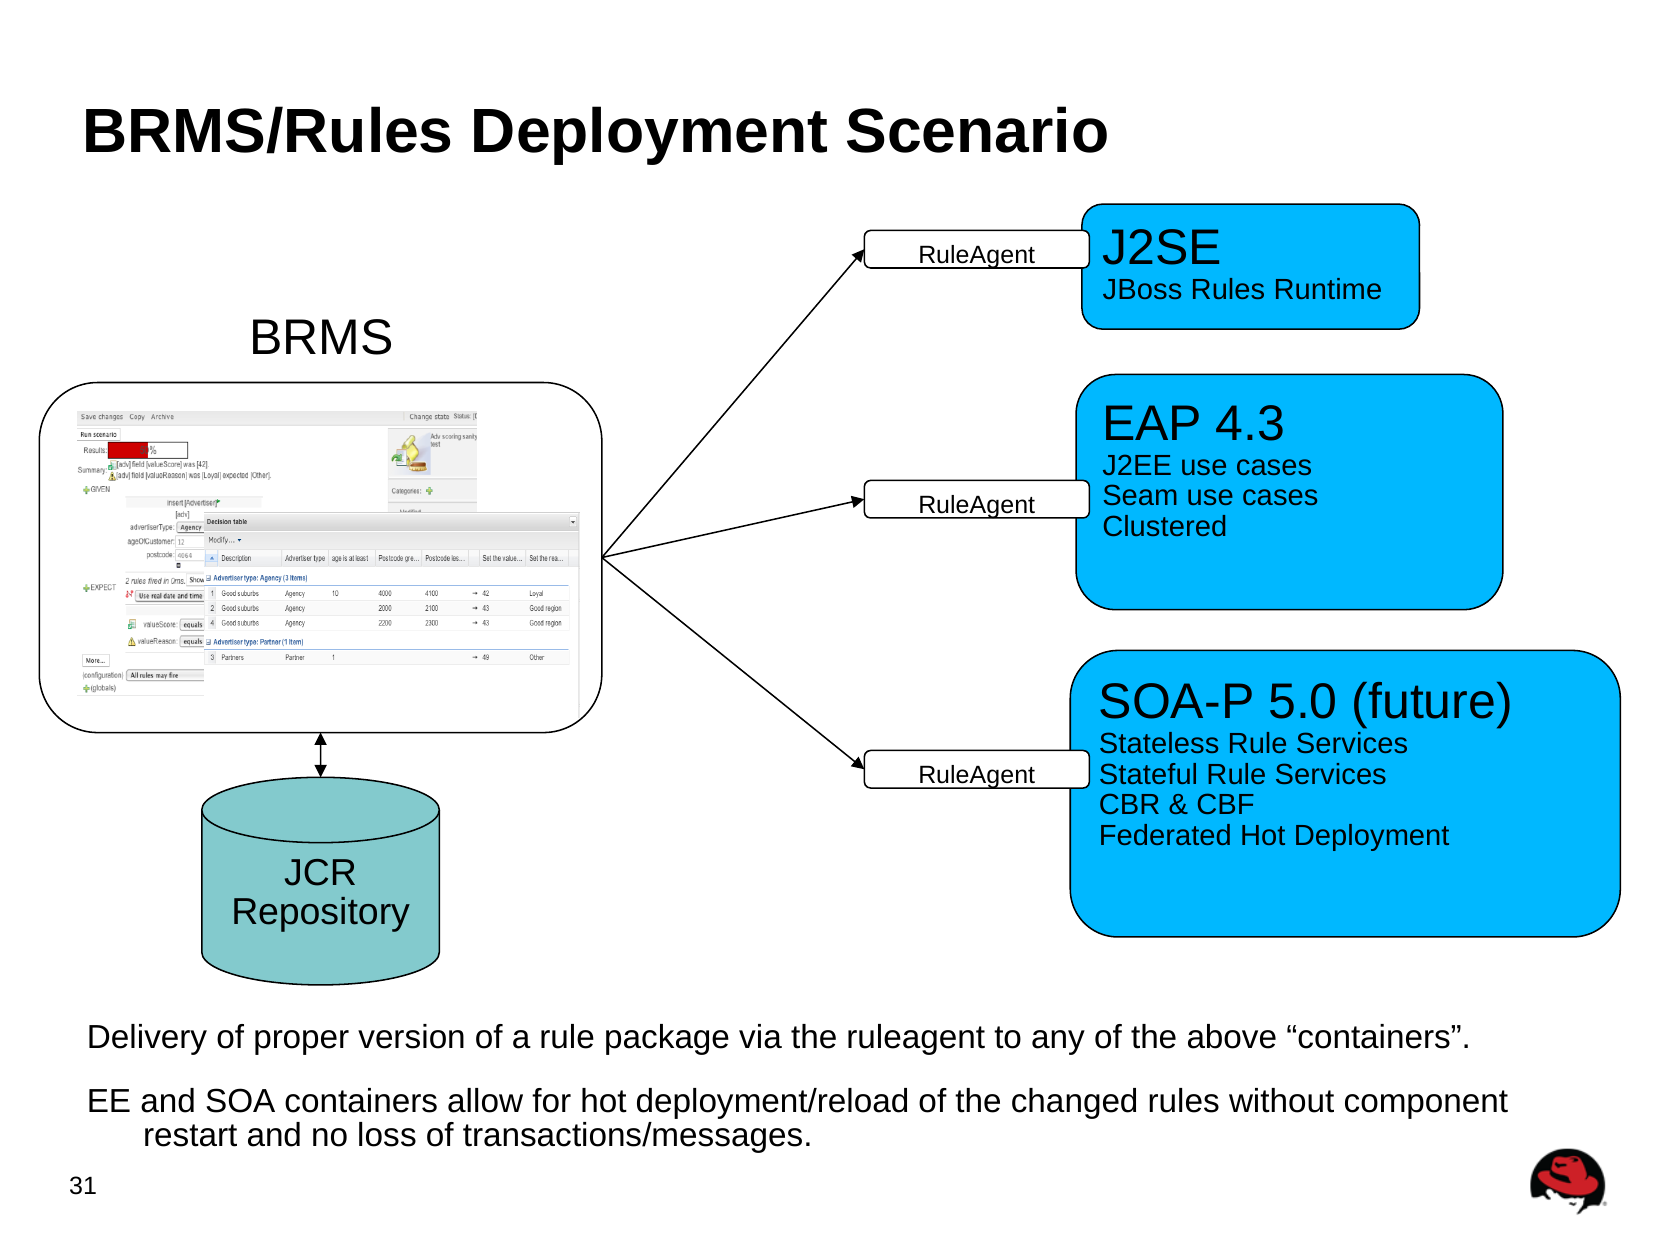

# BRMS/Rules Deployment Scenario
J2SE
JBoss Rules Runtime
RuleAgent
BRMS
EAP 4.3
J2EE use cases
Seam use cases
Clustered
RuleAgent
SOA-P 5.0 (future)
Stateless Rule Services
Stateful Rule Services
CBR & CBF
Federated Hot Deployment
RuleAgent
JCR
Repository
Delivery of proper version of a rule package via the ruleagent to any of the above “containers”.
EE and SOA containers allow for hot deployment/reload of the changed rules without component restart and no loss of transactions/messages.